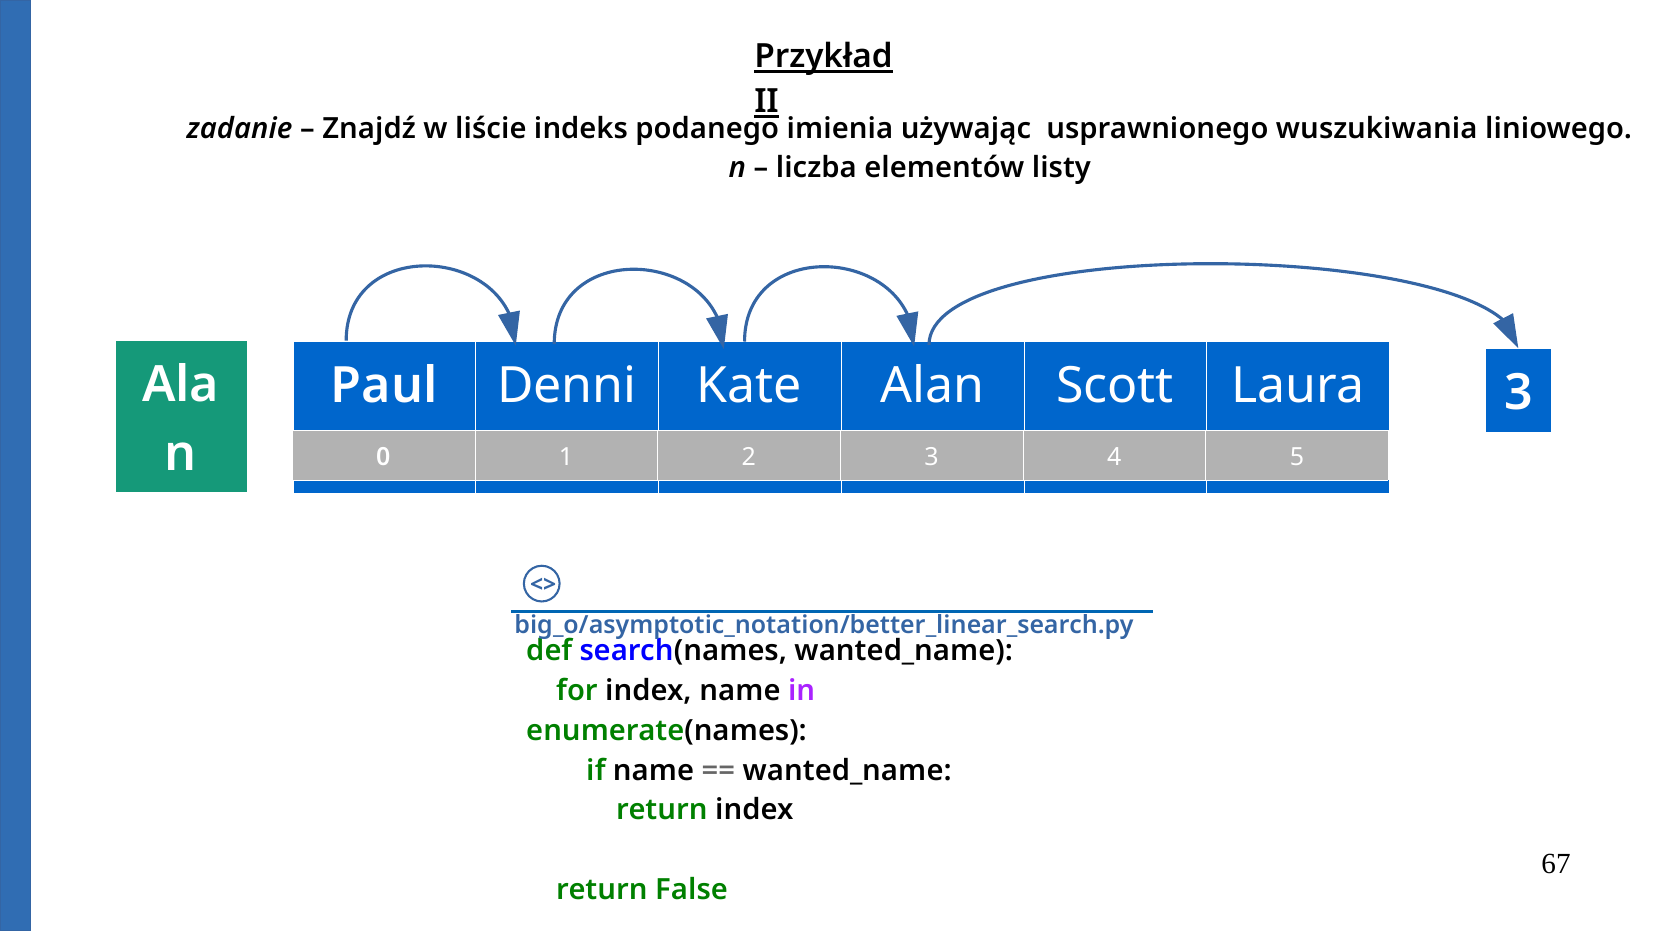

Przykład II
zadanie – Znajdź w liście indeks podanego imienia używając usprawnionego wuszukiwania liniowego.
n – liczba elementów listy
| Alan |
| --- |
| Paul | Dennis | Kate | Alan | Scott | Laura |
| --- | --- | --- | --- | --- | --- |
| 3 |
| --- |
| 0 | 1 | 2 | 3 | 4 | 5 |
| --- | --- | --- | --- | --- | --- |
<>
 big_o/asymptotic_notation/better_linear_search.py
def search(names, wanted_name):
 for index, name in enumerate(names):
 if name == wanted_name:
 return index
 return False
67